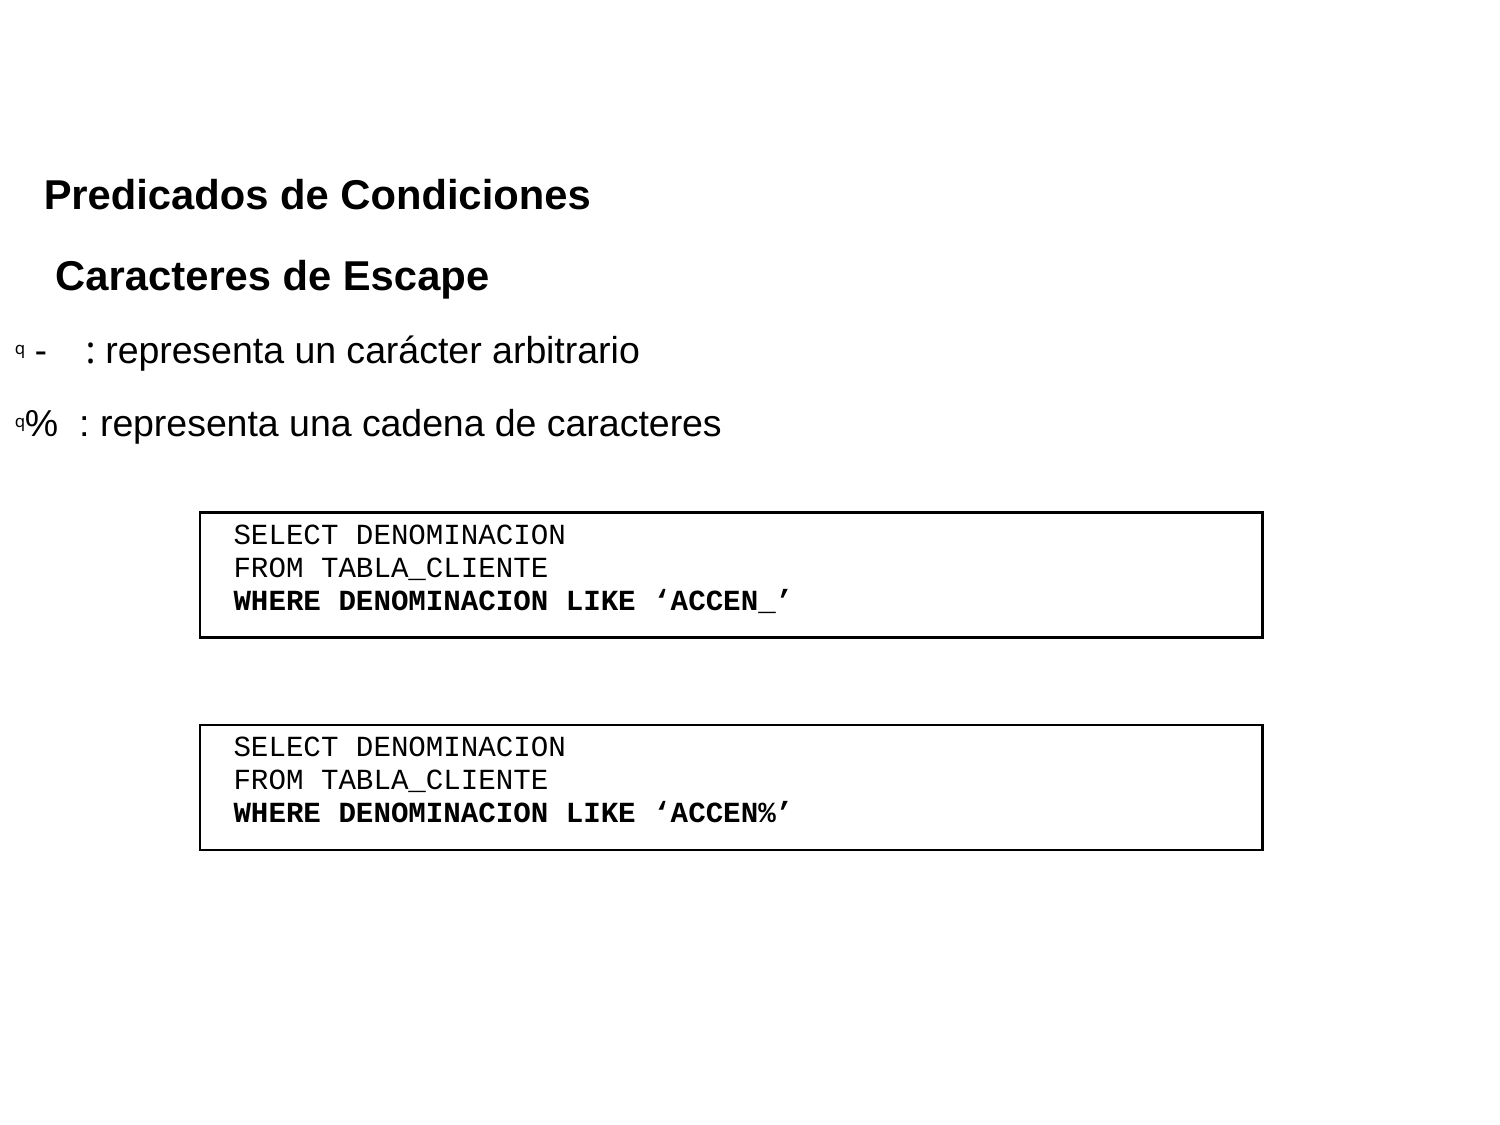

# Predicados de Condiciones
 Caracteres de Escape
 - : representa un carácter arbitrario
% : representa una cadena de caracteres
SELECT DENOMINACION
FROM TABLA_CLIENTE
WHERE DENOMINACION LIKE ‘ACCEN_’
SELECT DENOMINACION
FROM TABLA_CLIENTE
WHERE DENOMINACION LIKE ‘ACCEN%’